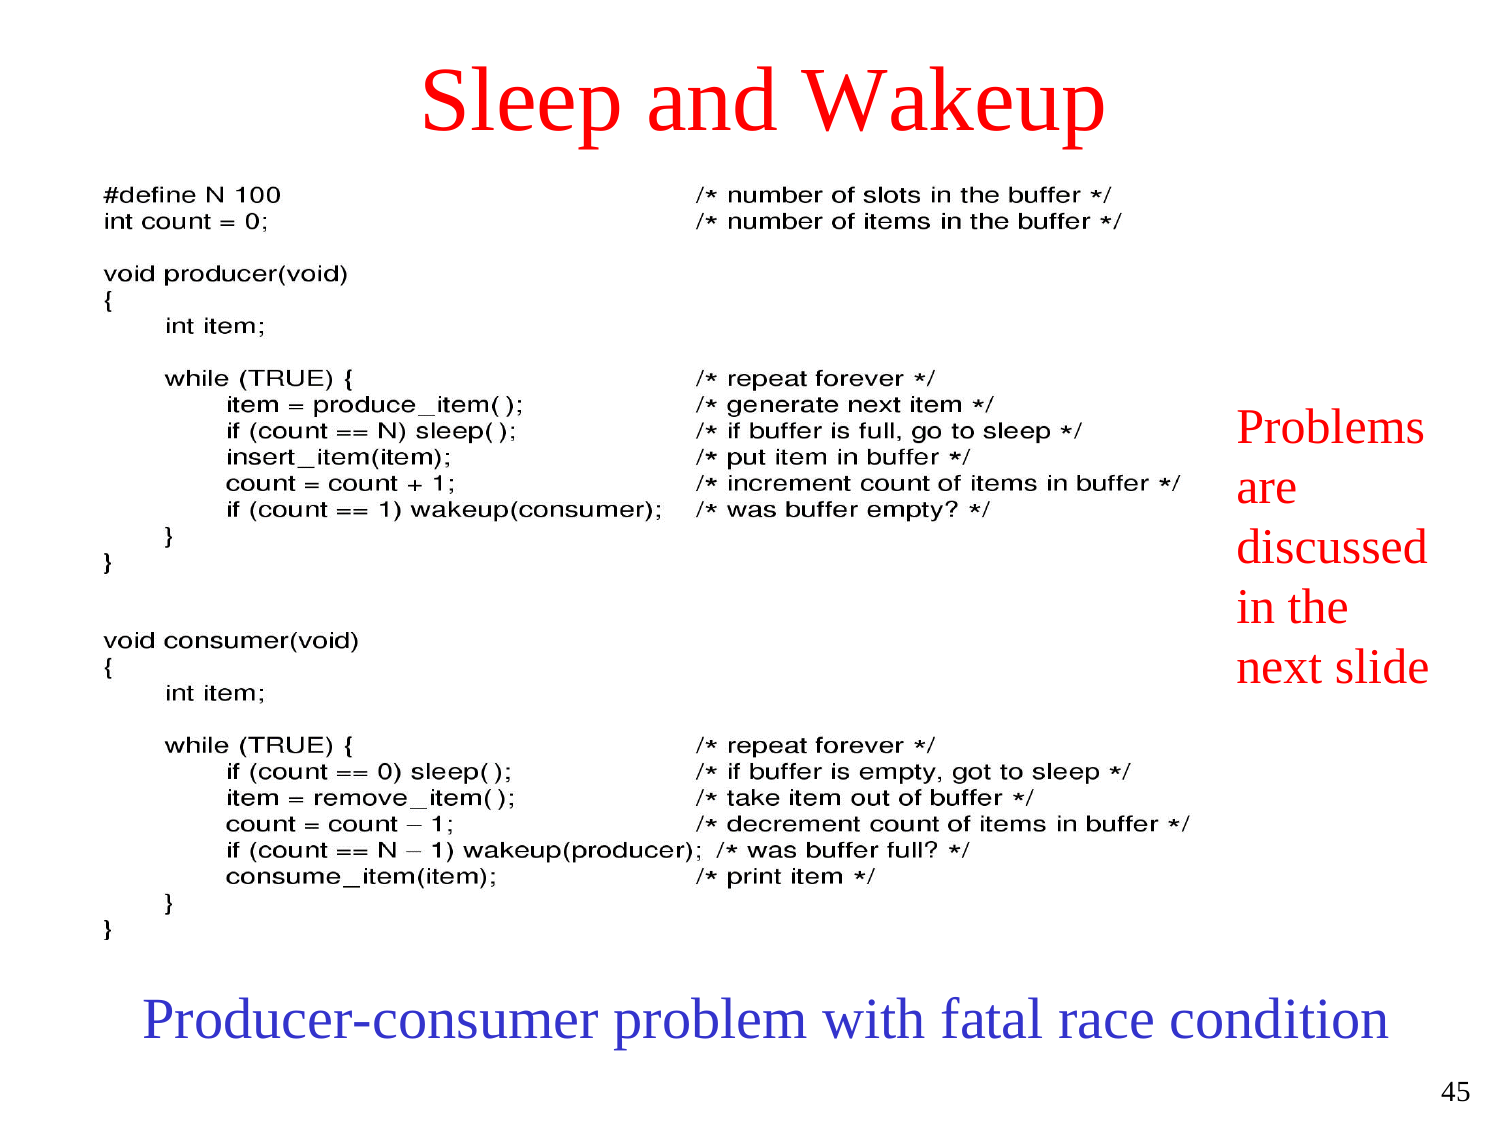

Sleep and Wakeup
Problems are discussed in the next slide
Producer-consumer problem with fatal race condition